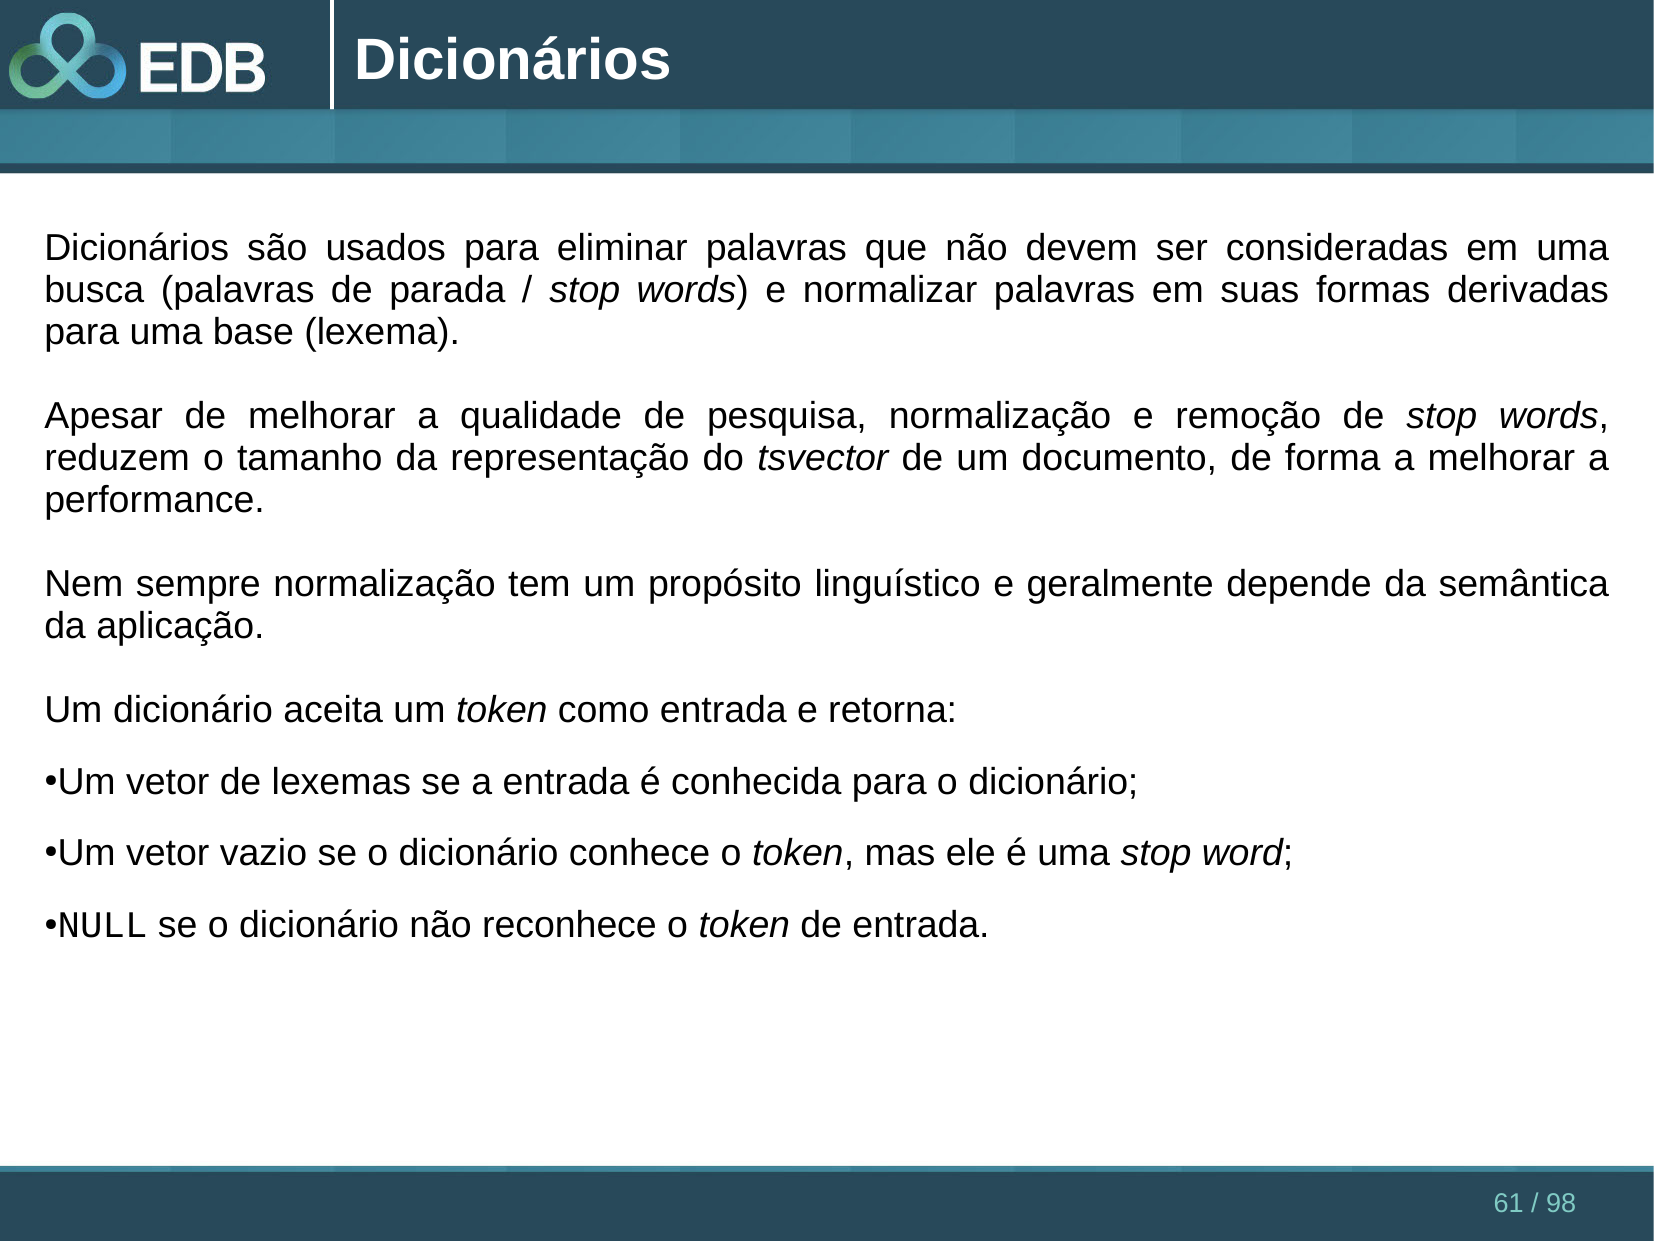

# Dicionários
Dicionários são usados para eliminar palavras que não devem ser consideradas em uma busca (palavras de parada / stop words) e normalizar palavras em suas formas derivadas para uma base (lexema).
Apesar de melhorar a qualidade de pesquisa, normalização e remoção de stop words, reduzem o tamanho da representação do tsvector de um documento, de forma a melhorar a performance.
Nem sempre normalização tem um propósito linguístico e geralmente depende da semântica da aplicação.
Um dicionário aceita um token como entrada e retorna:
Um vetor de lexemas se a entrada é conhecida para o dicionário;
Um vetor vazio se o dicionário conhece o token, mas ele é uma stop word;
NULL se o dicionário não reconhece o token de entrada.